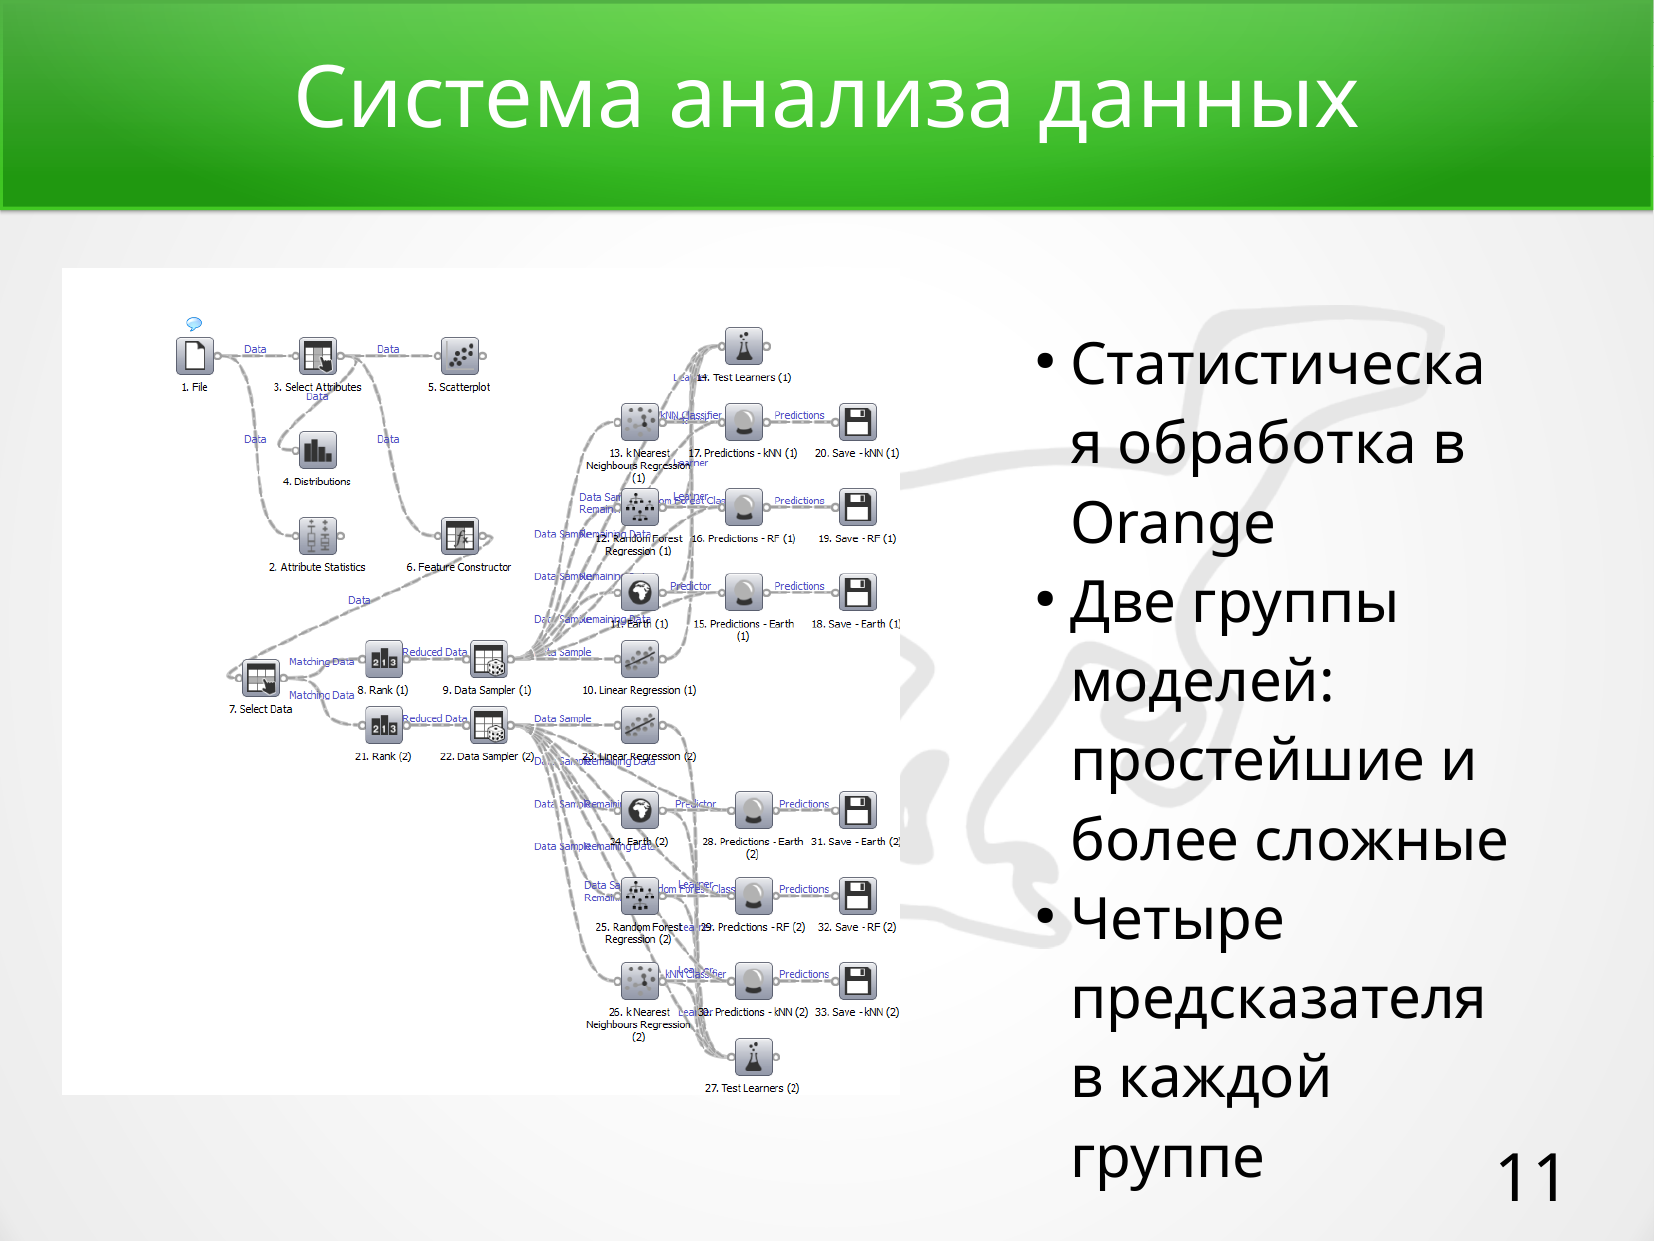

# Система анализа данных
Статистическая обработка в Orange
Две группы моделей: простейшие и более сложные
Четыре предсказателя в каждой группе
11